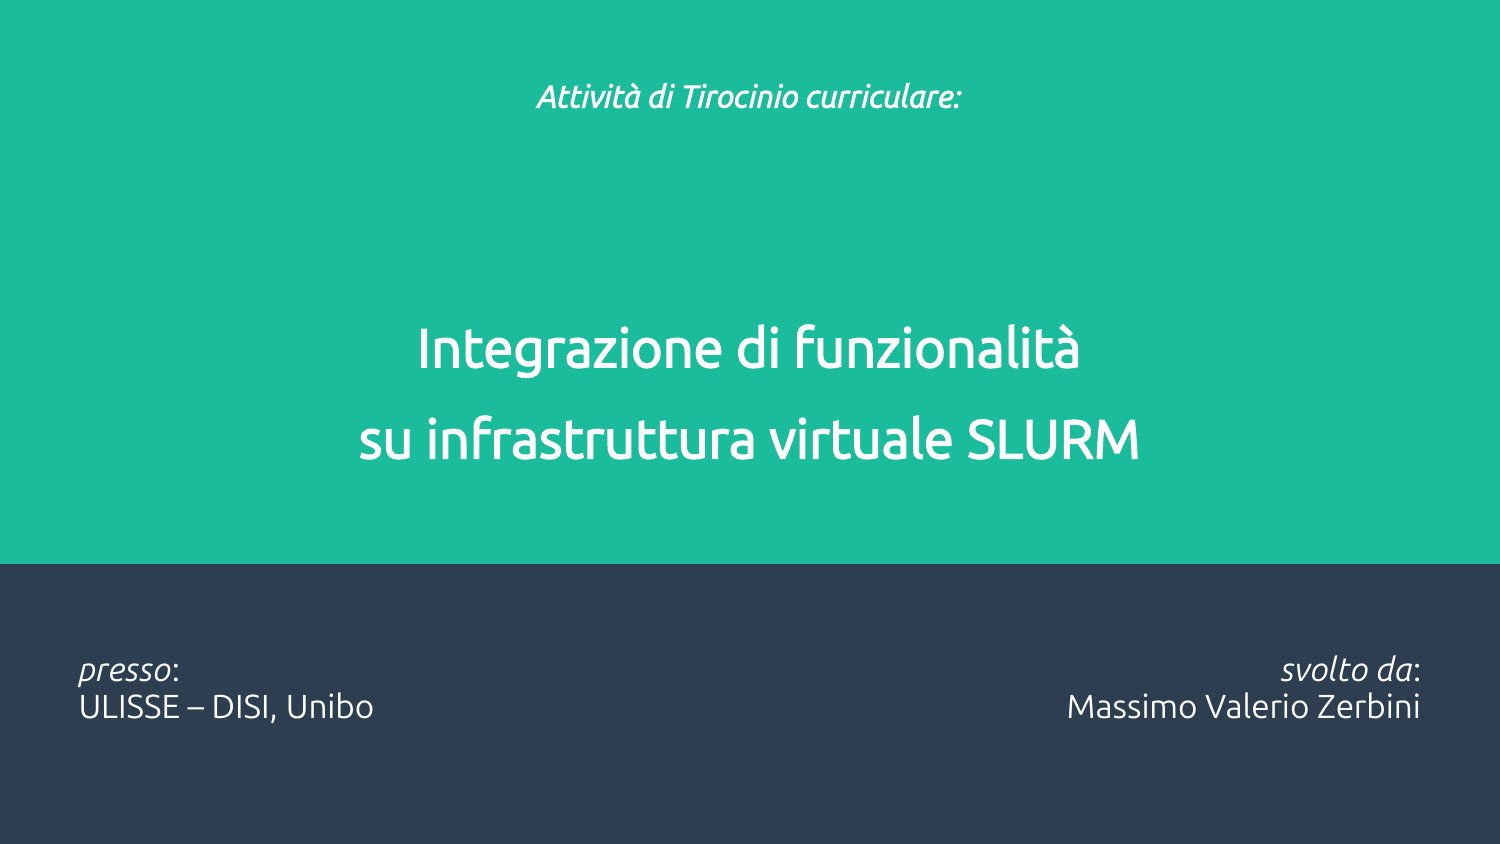

Attività di Tirocinio curriculare:
# Integrazione di funzionalità su infrastruttura virtuale SLURM
presso:
ULISSE – DISI, Unibo
svolto da:
Massimo Valerio Zerbini